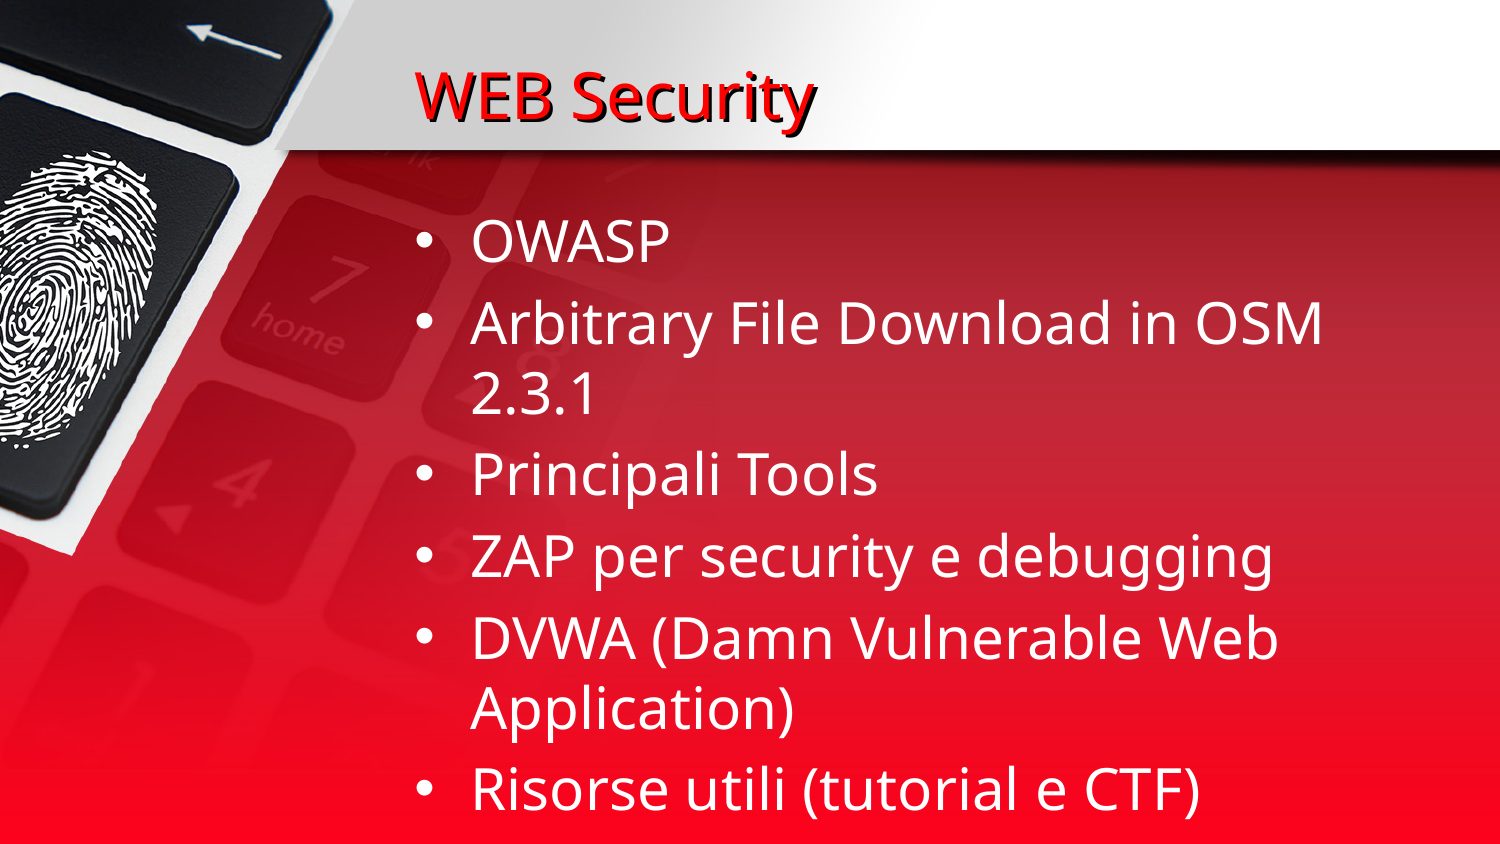

# WEB Security
OWASP
Arbitrary File Download in OSM 2.3.1
Principali Tools
ZAP per security e debugging
DVWA (Damn Vulnerable Web Application)
Risorse utili (tutorial e CTF)
Qualche challenge e CTF insieme